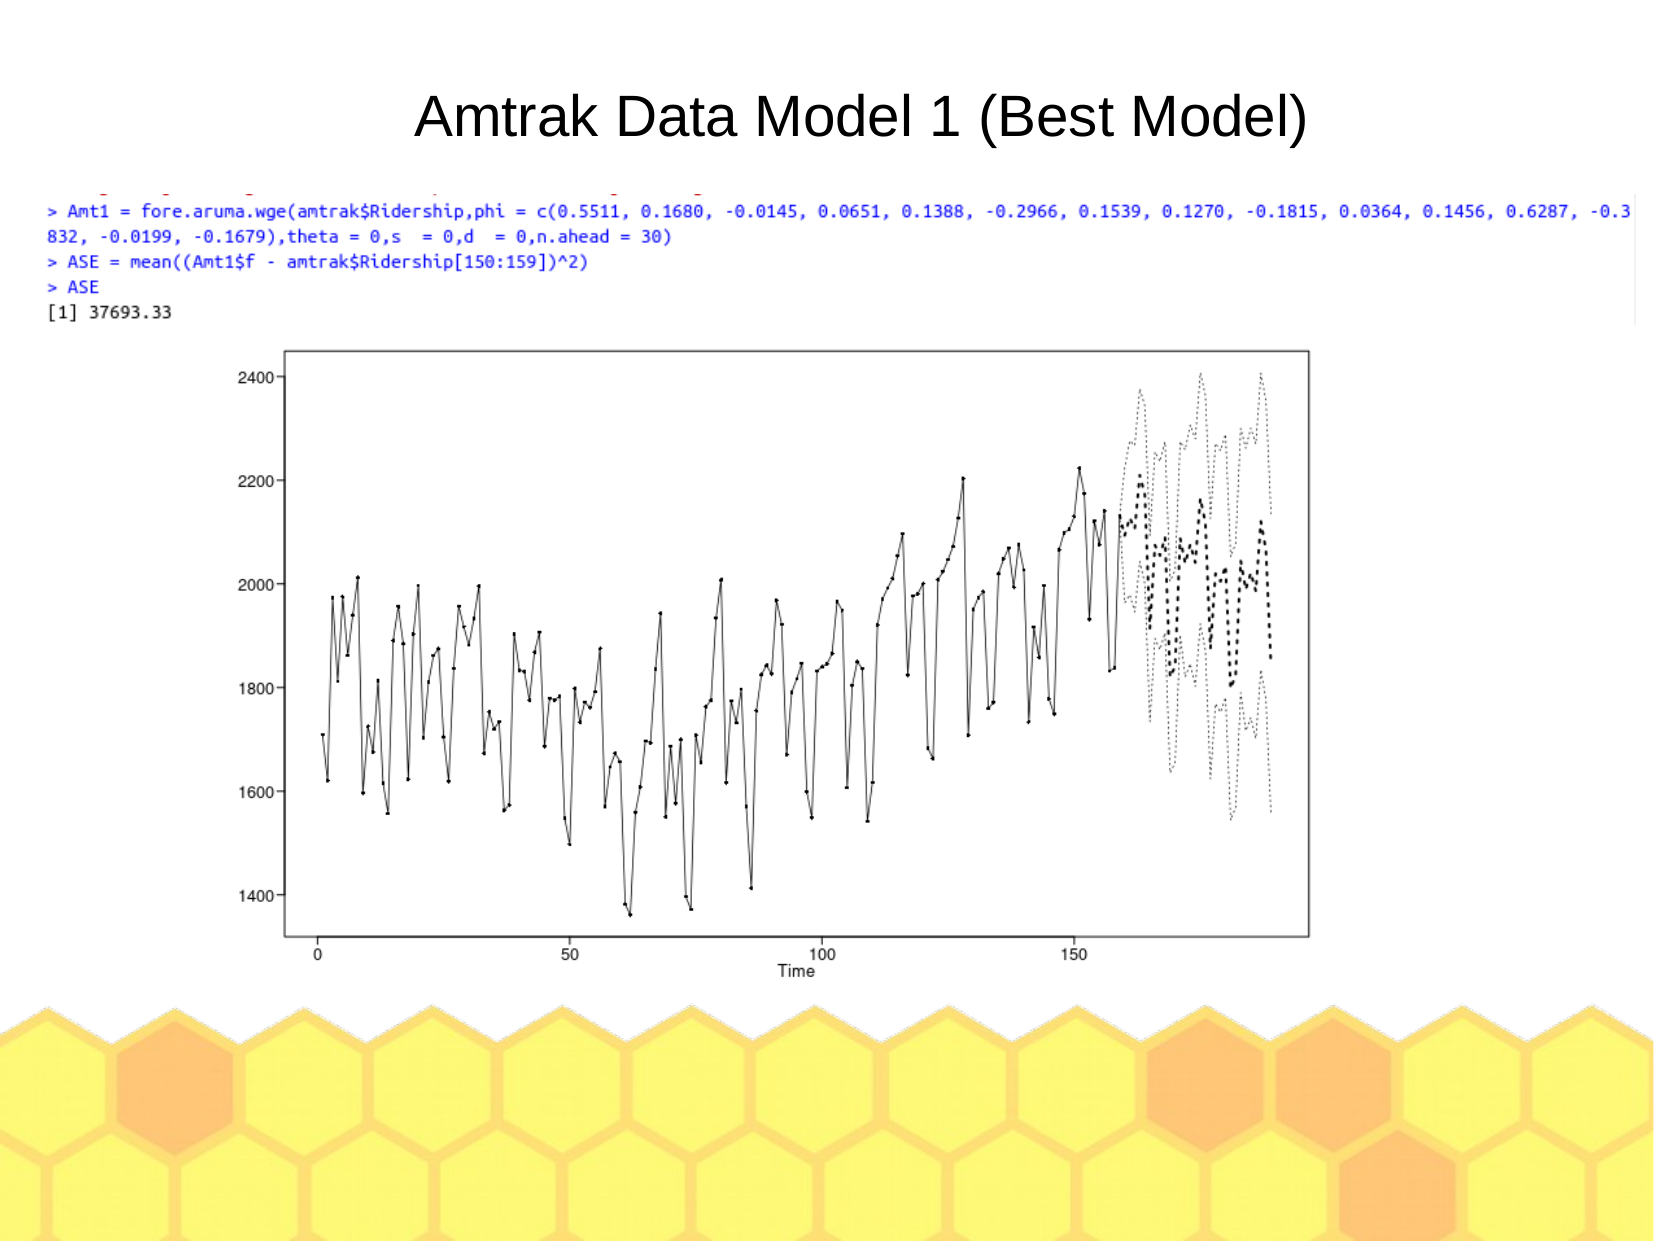

# Amtrak Data Model 1 (Best Model)